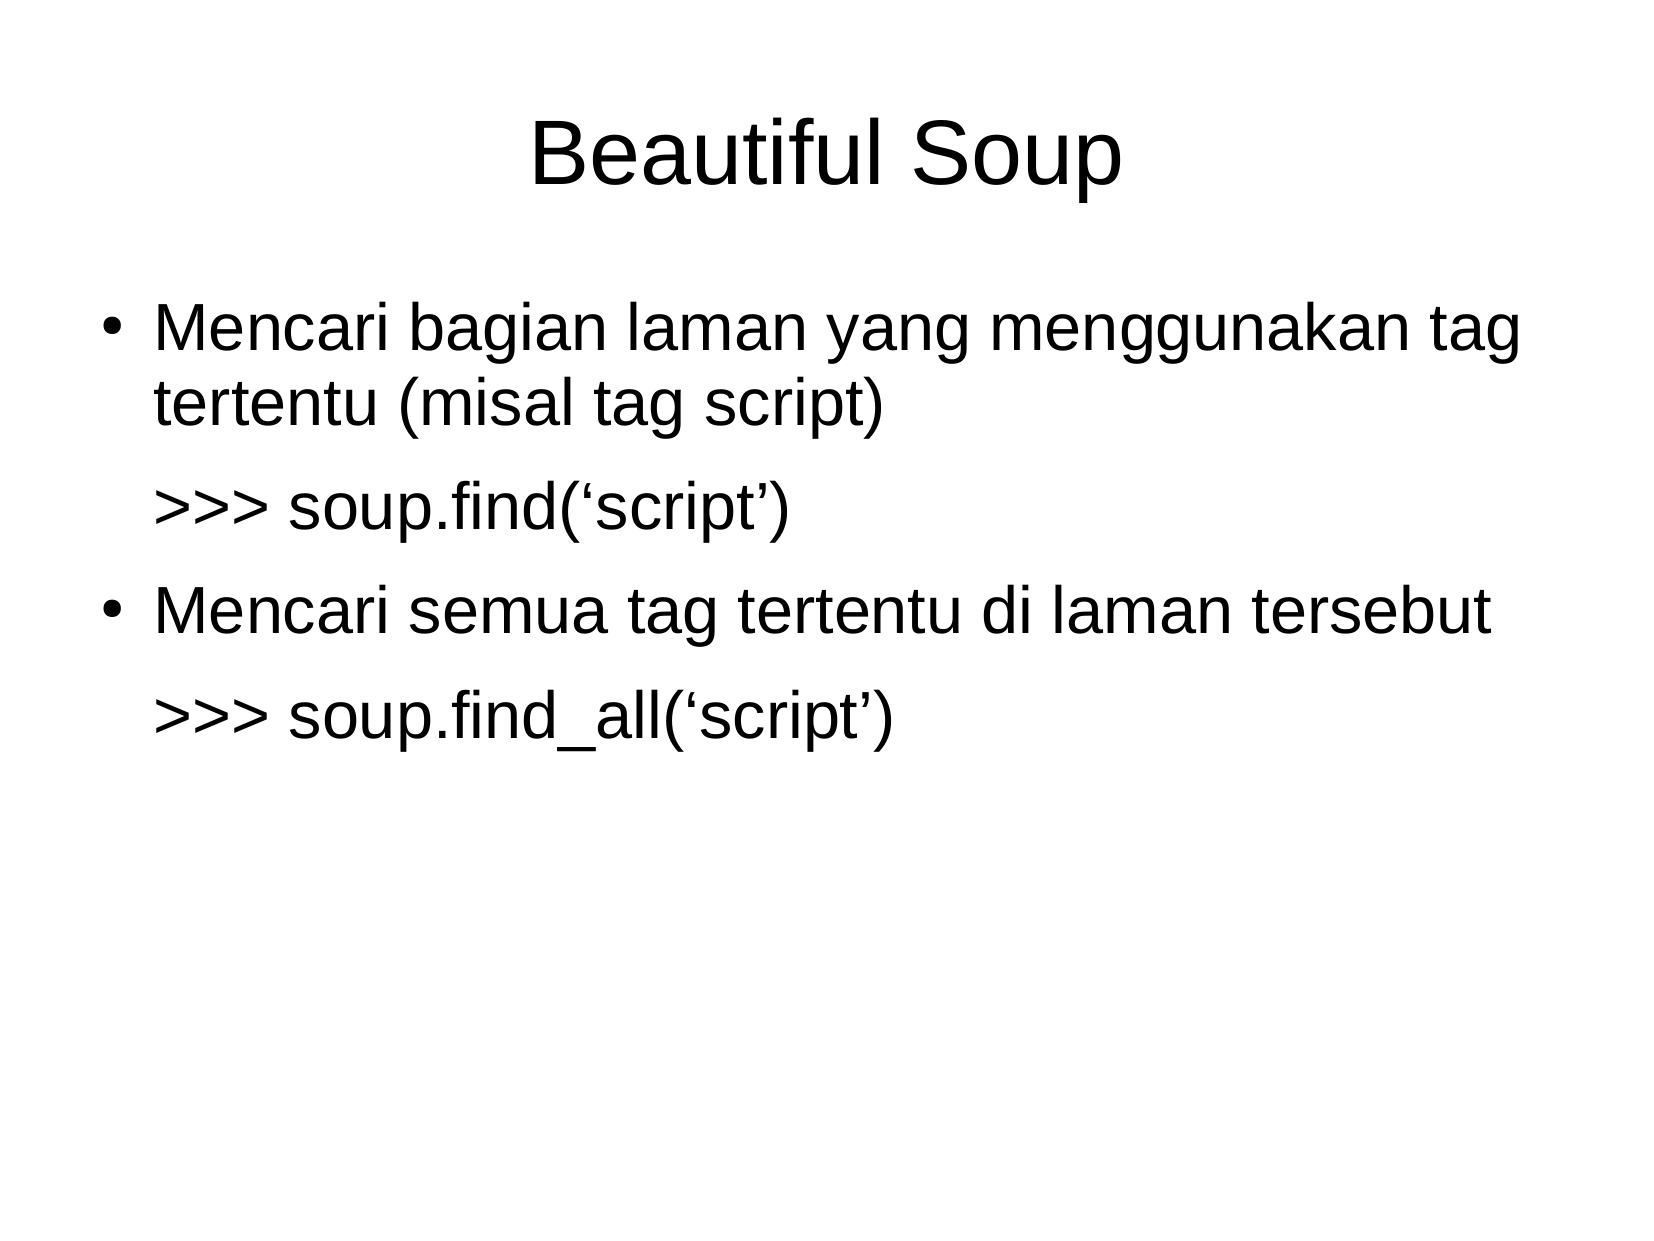

# Beautiful Soup
Mencari bagian laman yang menggunakan tag tertentu (misal tag script)
>>> soup.find(‘script’)
Mencari semua tag tertentu di laman tersebut
>>> soup.find_all(‘script’)